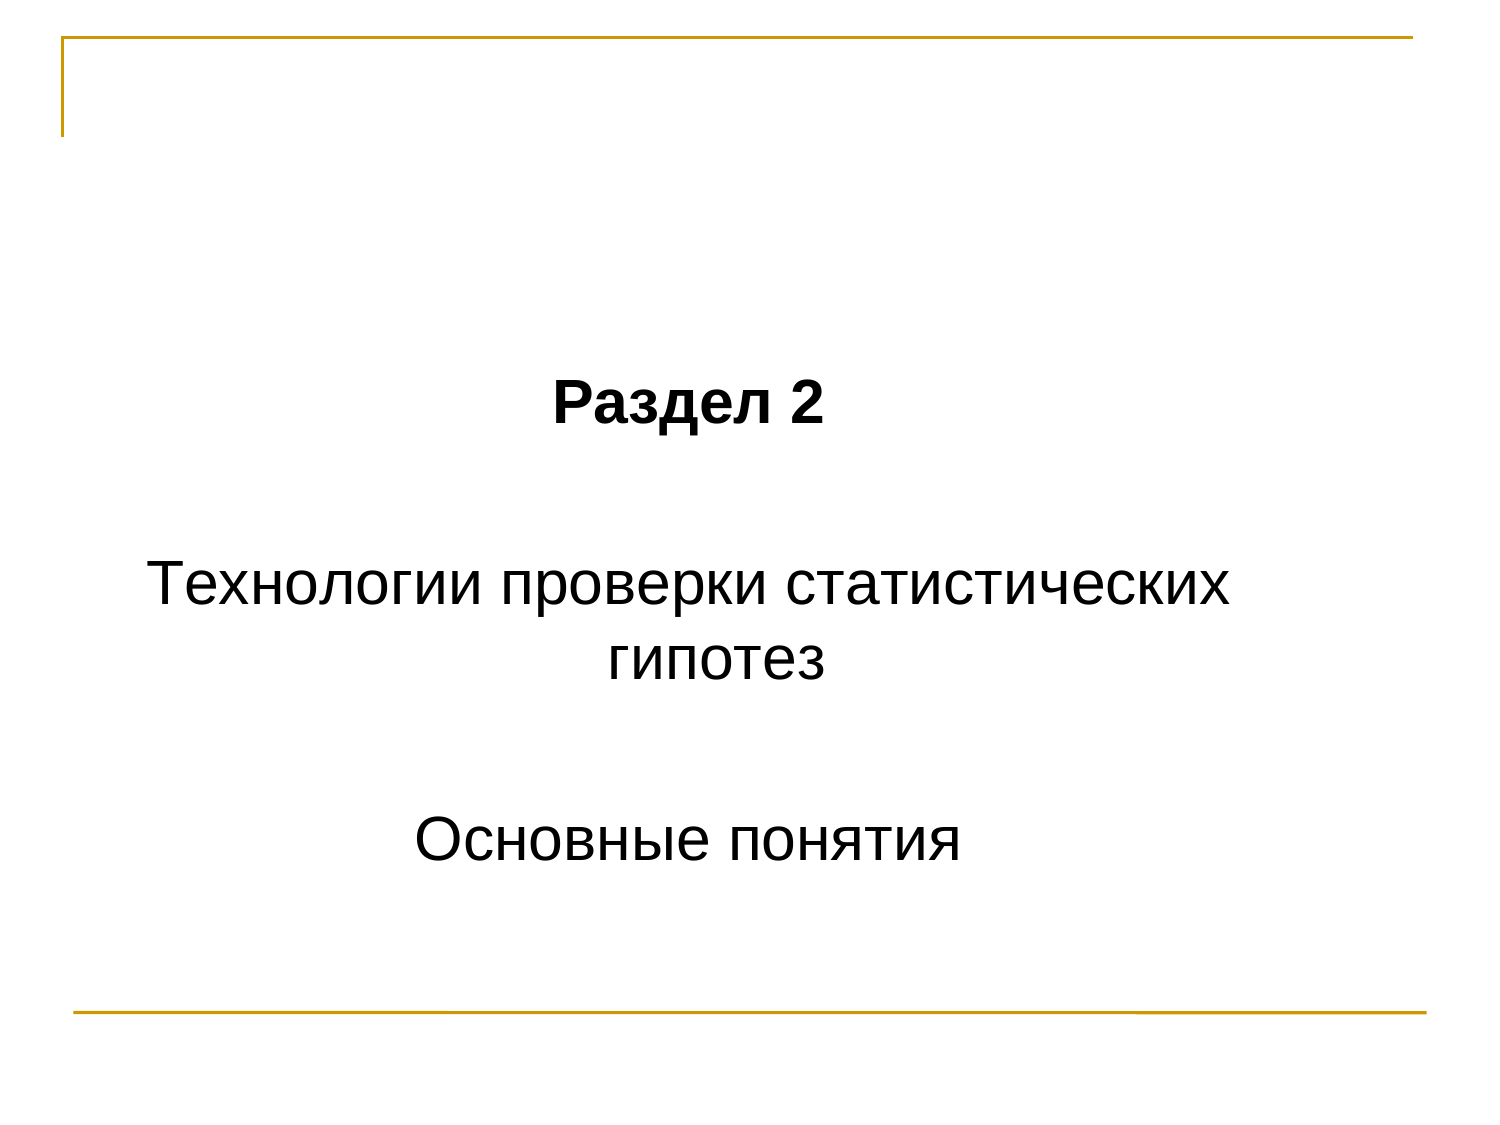

#
Раздел 2
Технологии проверки статистических гипотез
Основные понятия